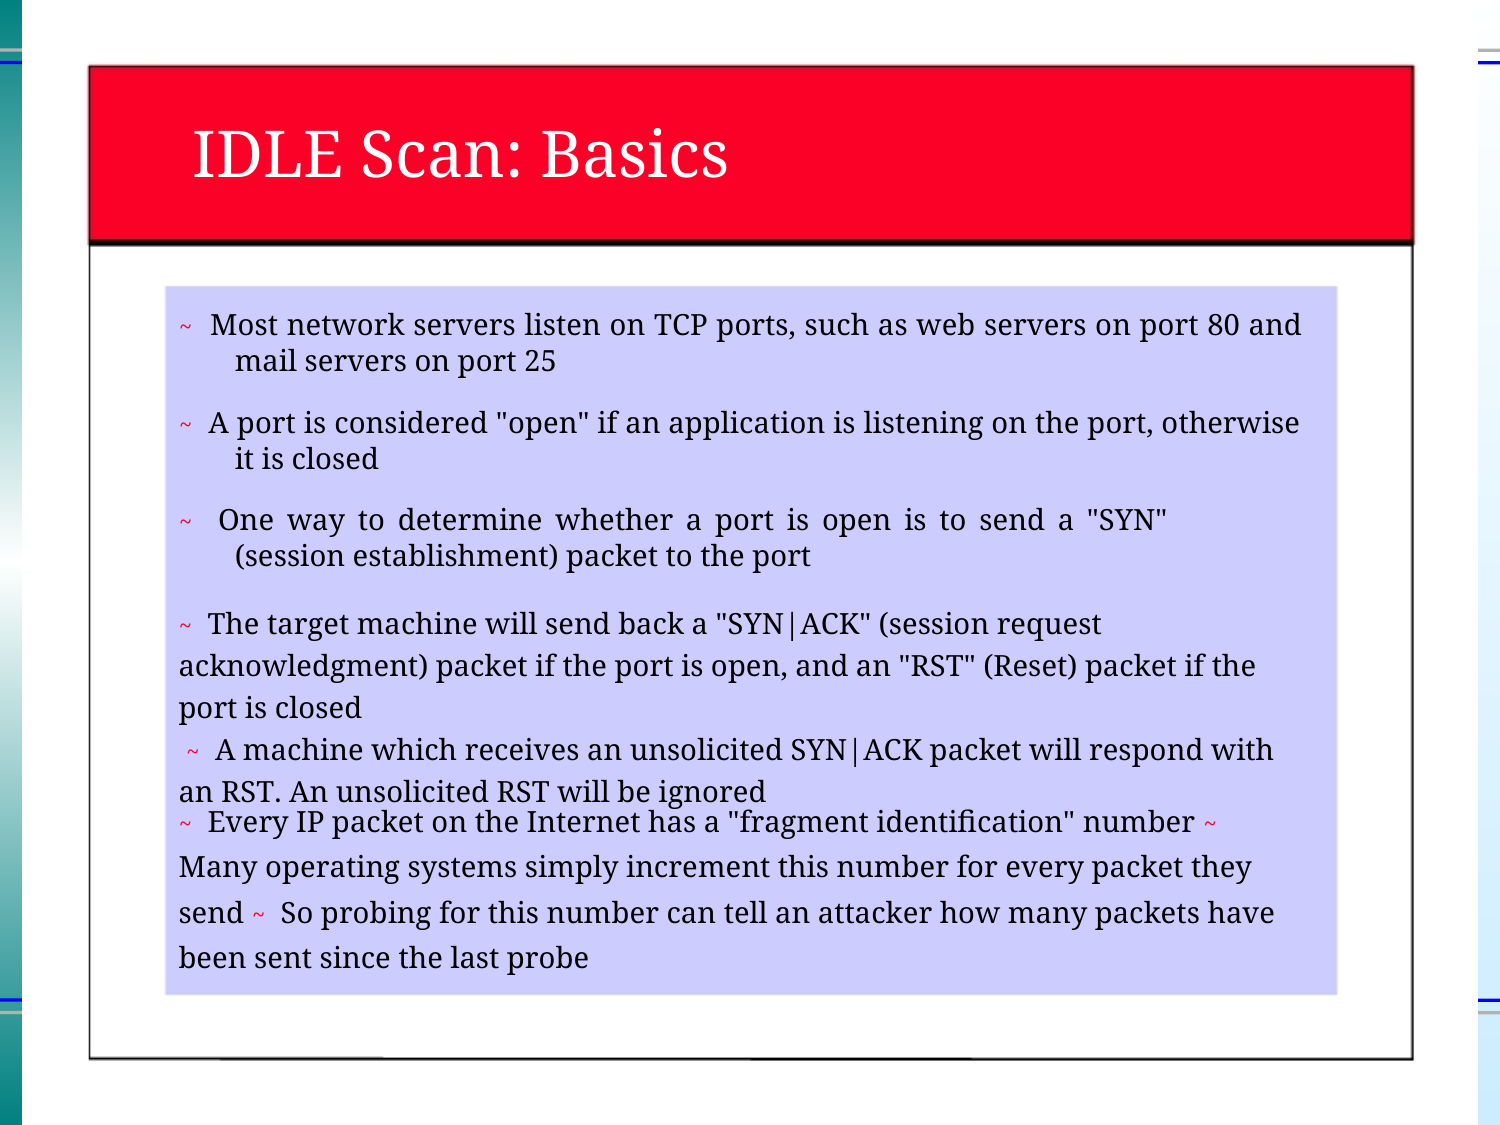

IDLE Scan: Basics
~ Most network servers listen on TCP ports, such as web servers on port 80 and mail servers on port 25
~ A port is considered "open" if an application is listening on the port, otherwise it is closed
~ One way to determine whether a port is open is to send a "SYN" (session establishment) packet to the port
~ The target machine will send back a "SYN|ACK" (session request acknowledgment) packet if the port is open, and an "RST" (Reset) packet if the port is closed
 ~ A machine which receives an unsolicited SYN|ACK packet will respond with an RST. An unsolicited RST will be ignored
~ Every IP packet on the Internet has a "fragment identification" number ~ Many operating systems simply increment this number for every packet they send ~ So probing for this number can tell an attacker how many packets have been sent since the last probe